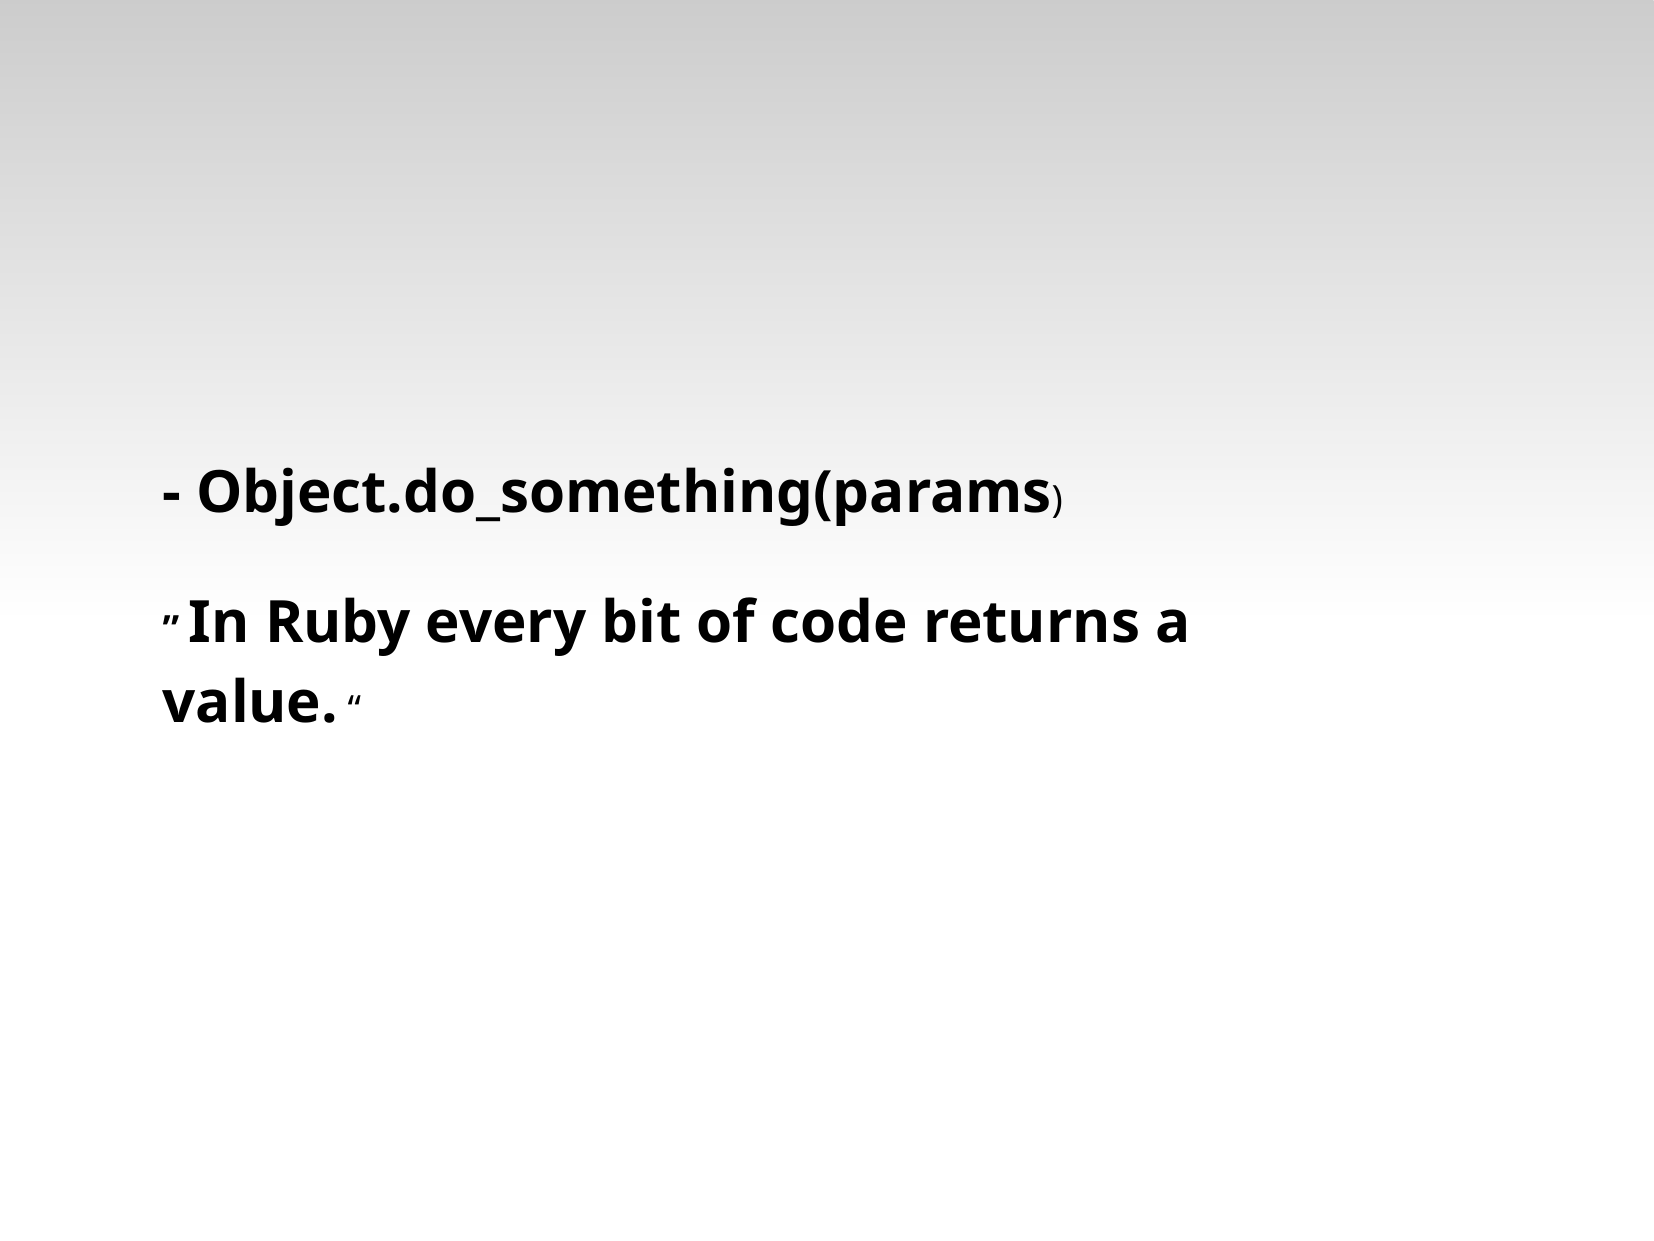

- Object.do_something(params)
” In Ruby every bit of code returns a value. “